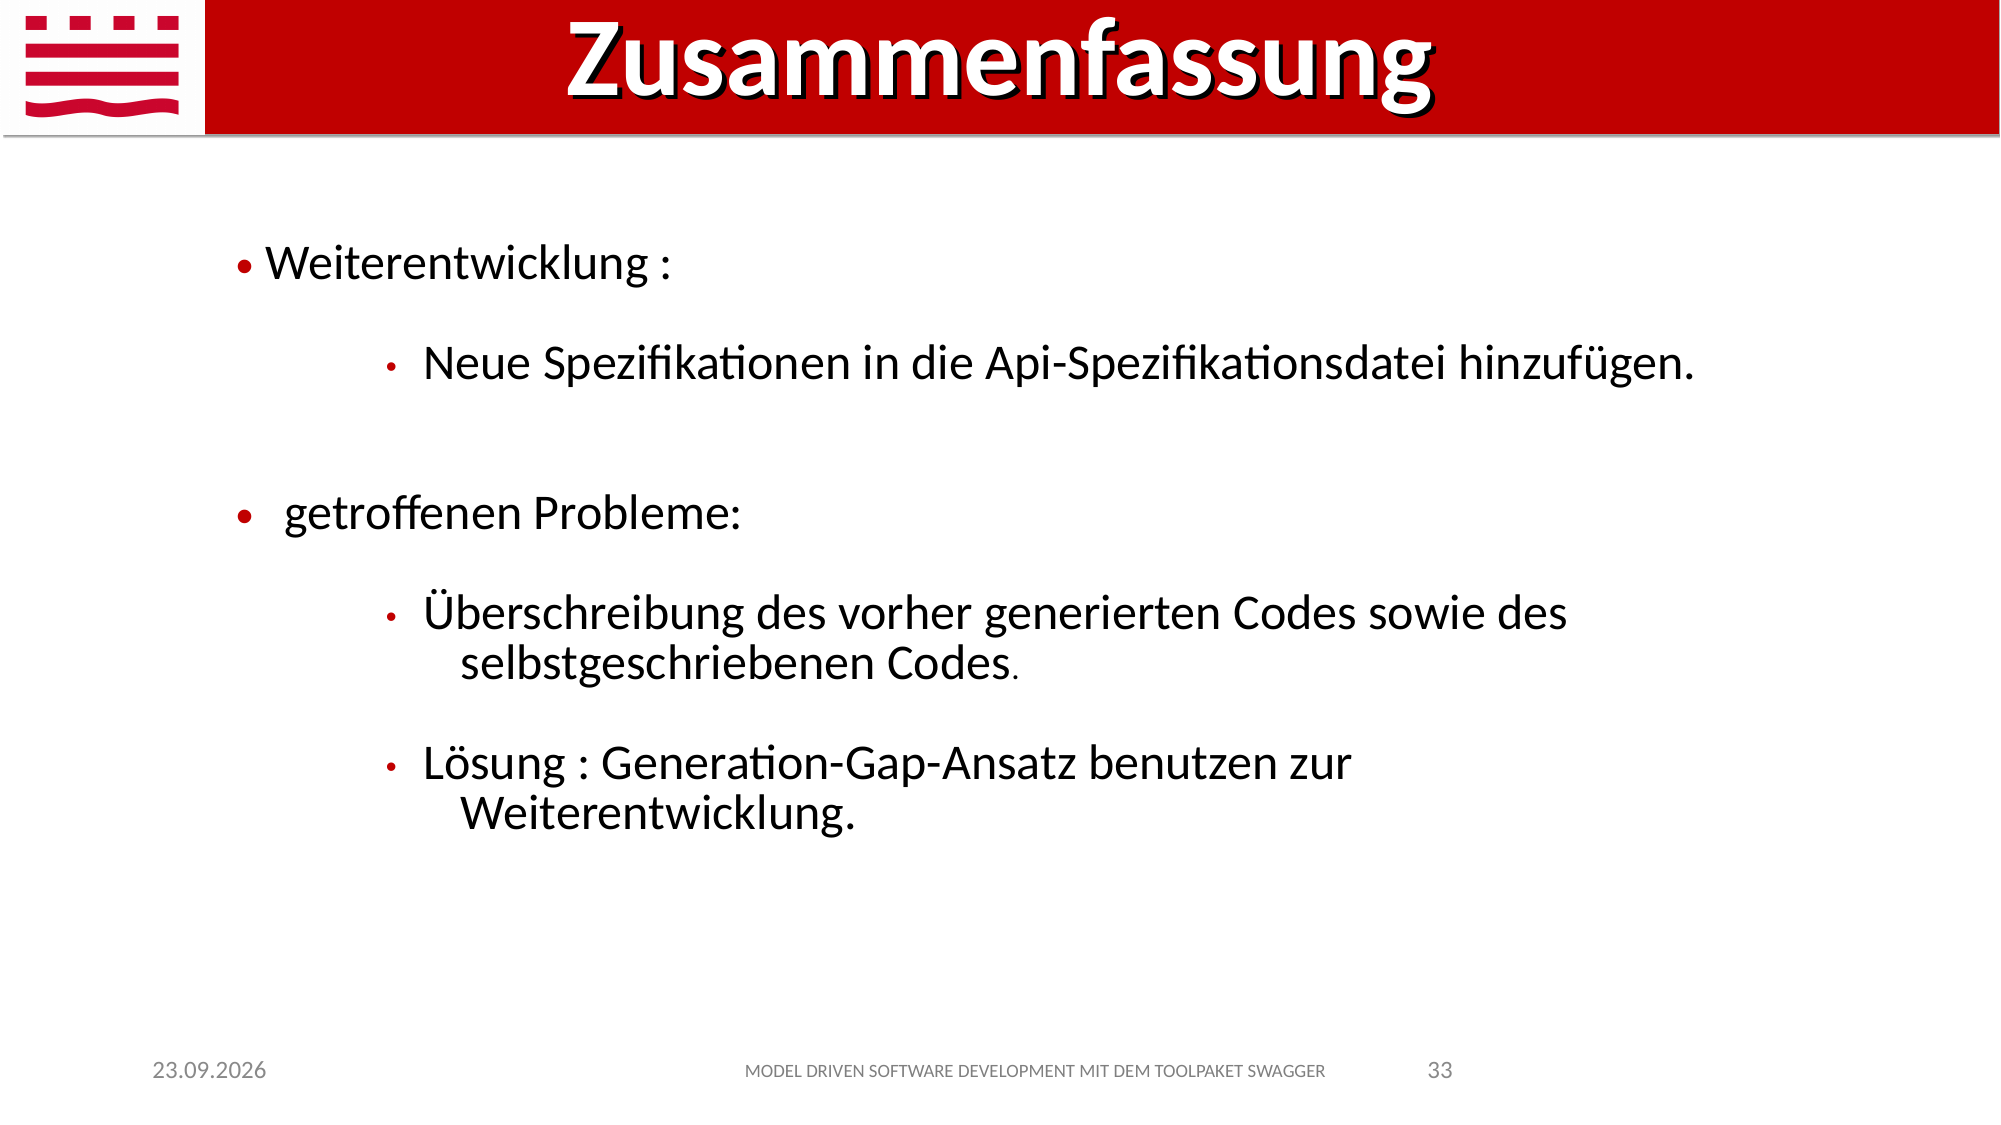

Zusammenfassung
# Weiterentwicklung :
Neue Spezifikationen in die Api-Spezifikationsdatei hinzufügen.
 getroffenen Probleme:
Überschreibung des vorher generierten Codes sowie des selbstgeschriebenen Codes.
Lösung : Generation-Gap-Ansatz benutzen zur Weiterentwicklung.
MODEL DRIVEN SOFTWARE DEVELOPMENT MIT DEM TOOLPAKET SWAGGER